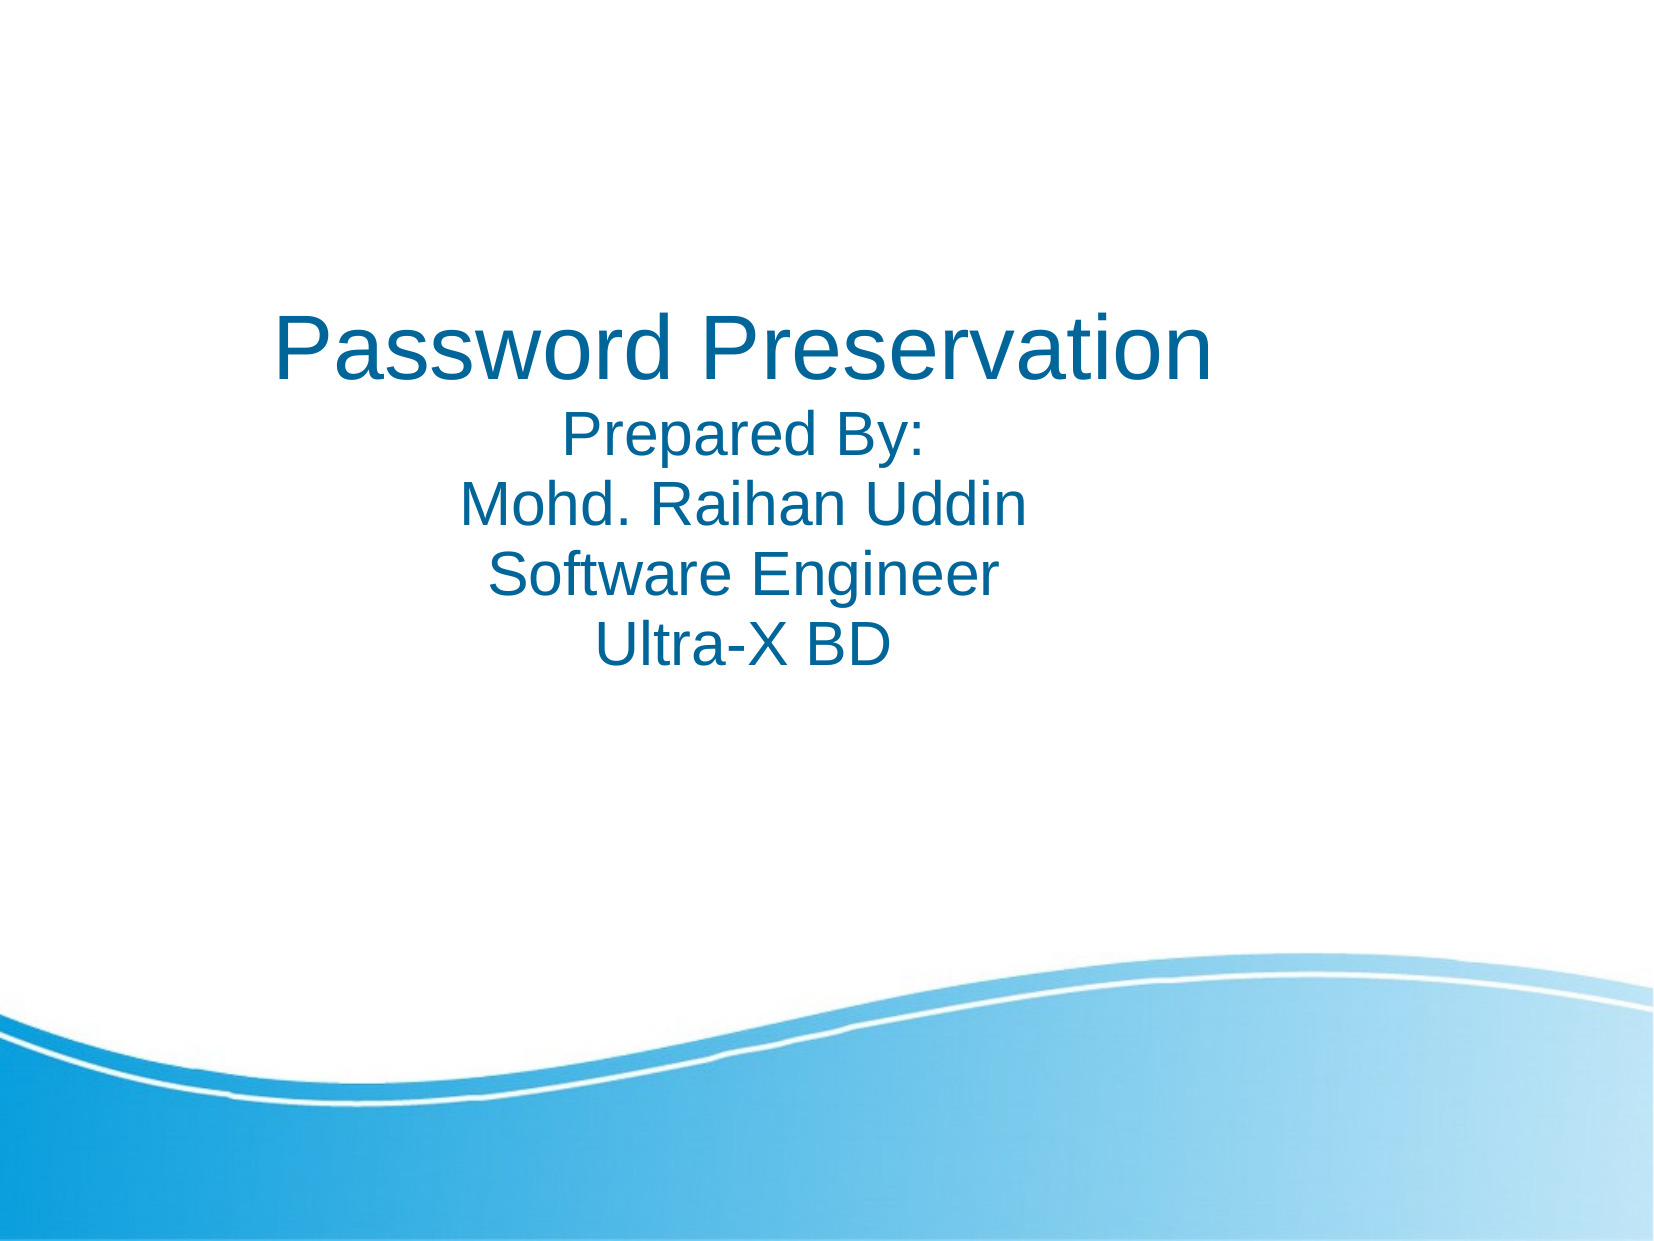

# Password Preservation Prepared By: Mohd. Raihan Uddin Software Engineer Ultra-X BD